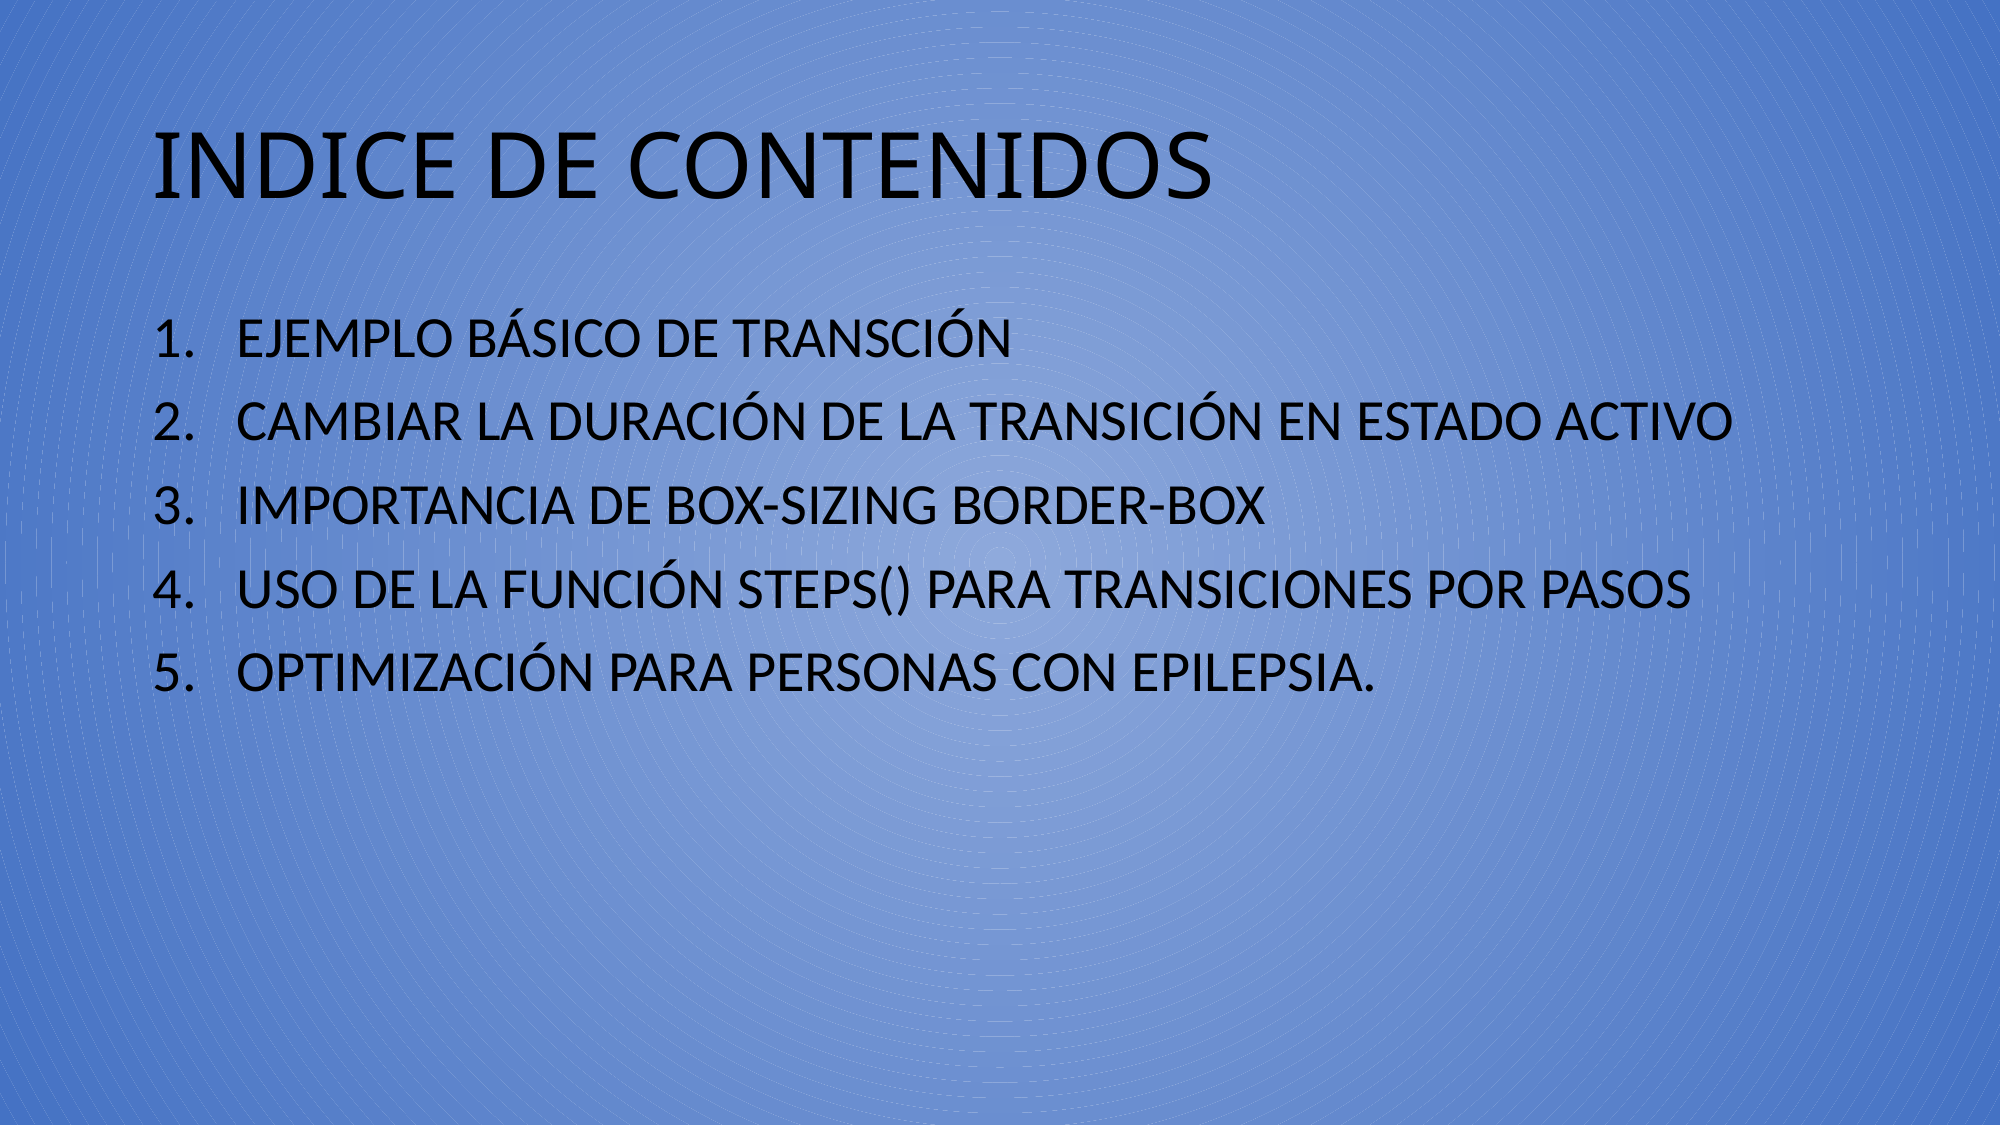

# INDICE DE CONTENIDOS
EJEMPLO BÁSICO DE TRANSCIÓN
CAMBIAR LA DURACIÓN DE LA TRANSICIÓN EN ESTADO ACTIVO
IMPORTANCIA DE BOX-SIZING BORDER-BOX
USO DE LA FUNCIÓN STEPS() PARA TRANSICIONES POR PASOS
OPTIMIZACIÓN PARA PERSONAS CON EPILEPSIA.